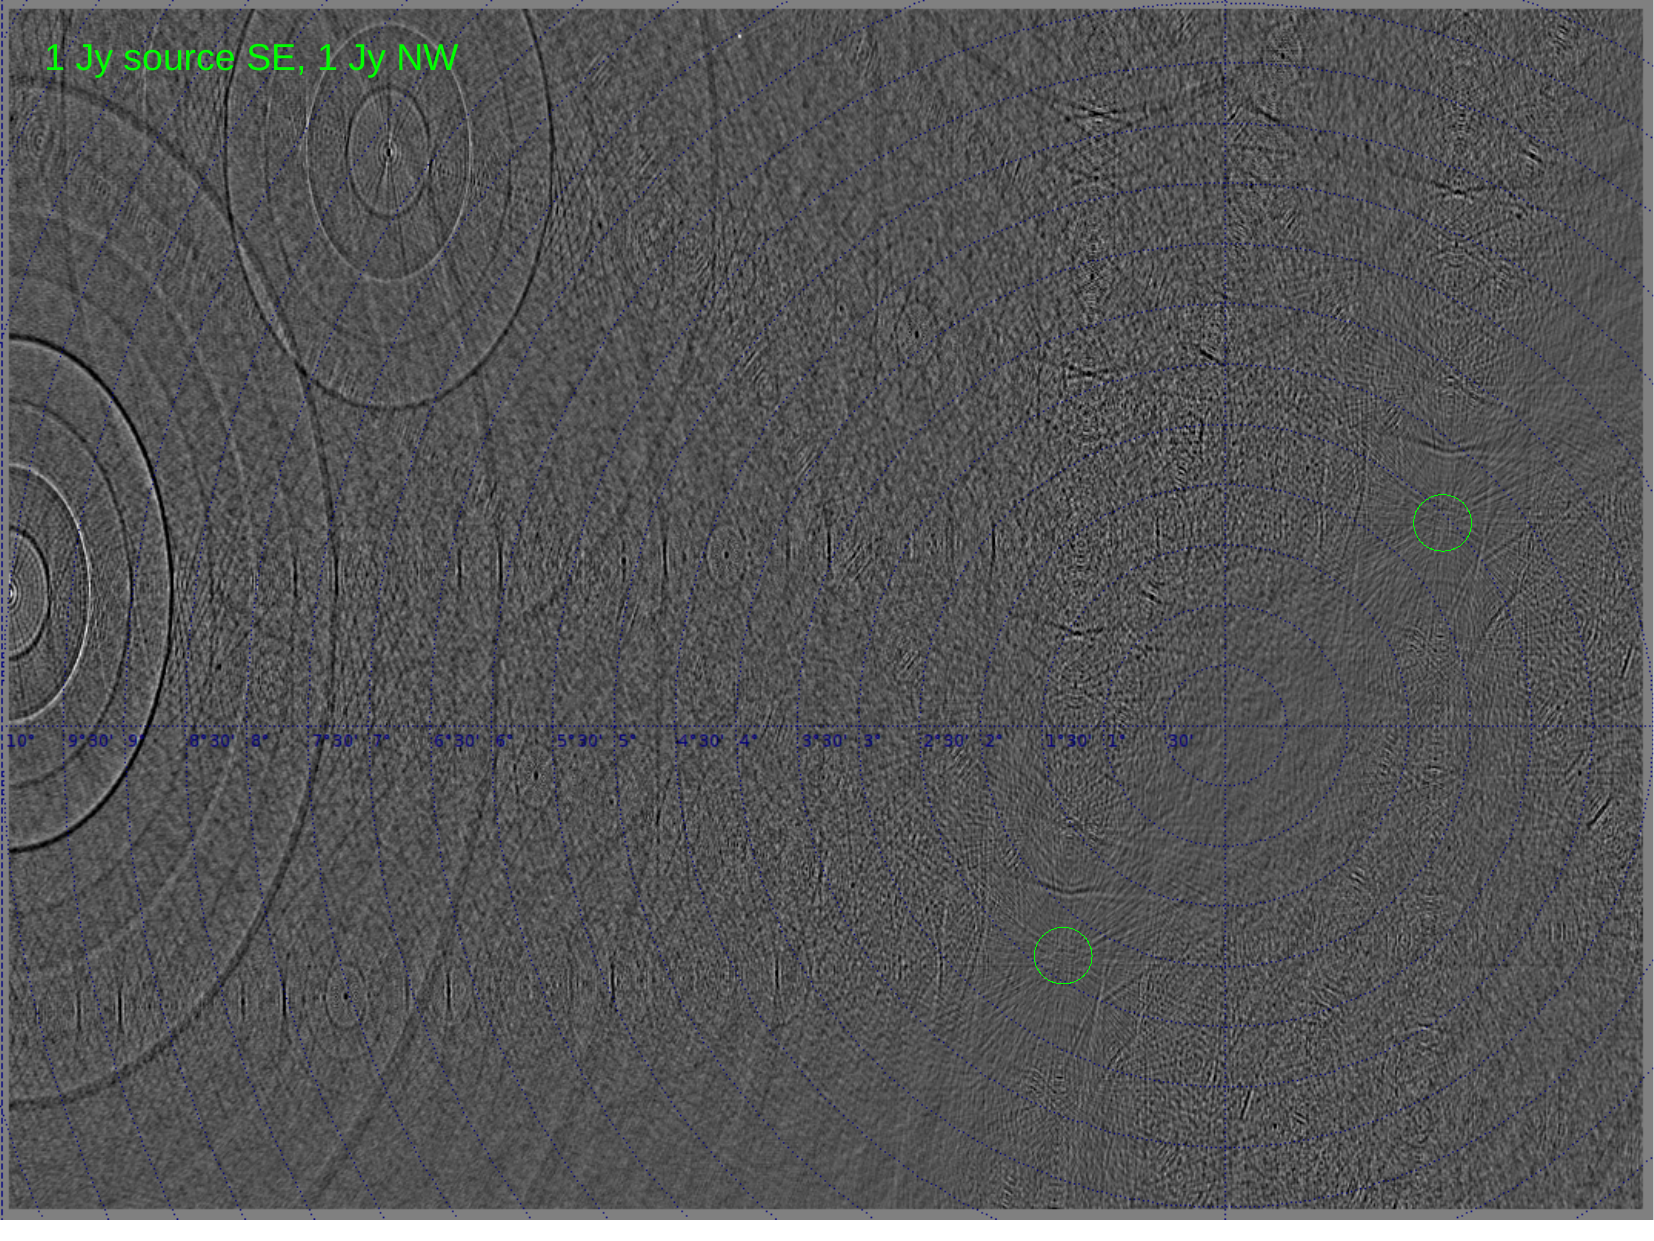

1 Jy source SE, 1 Jy NW
O.Smirnov - High Dynamic Range Imaging - October 2012
86